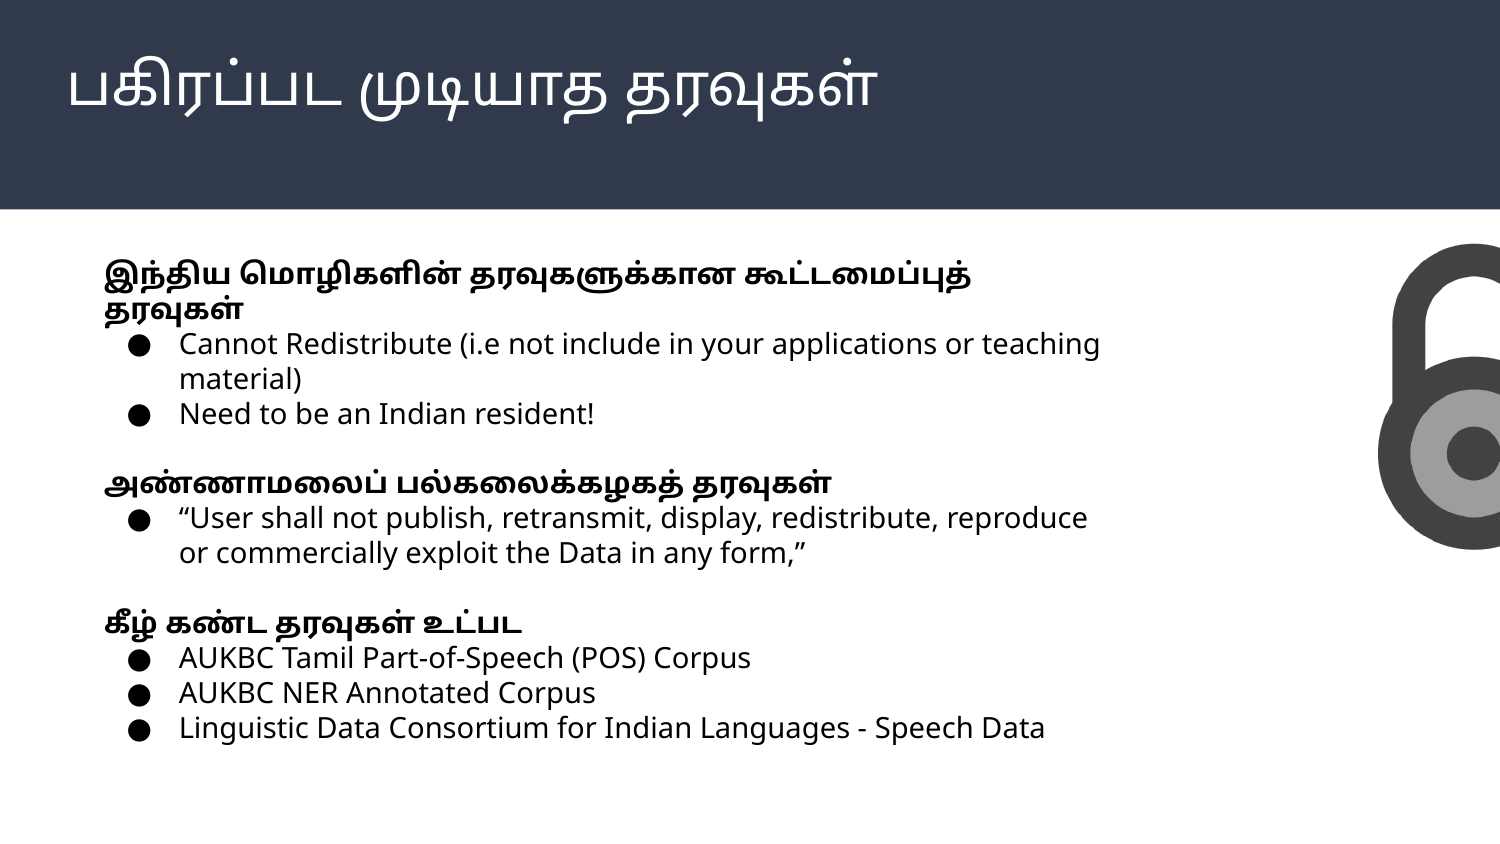

# பகிரப்பட முடியாத தரவுகள்
இந்திய மொழிகளின் தரவுகளுக்கான கூட்டமைப்புத் தரவுகள்
Cannot Redistribute (i.e not include in your applications or teaching material)
Need to be an Indian resident!
அண்ணாமலைப் பல்கலைக்கழகத் தரவுகள்
“User shall not publish, retransmit, display, redistribute, reproduce or commercially exploit the Data in any form,”
கீழ் கண்ட தரவுகள் உட்பட
AUKBC Tamil Part-of-Speech (POS) Corpus
AUKBC NER Annotated Corpus
Linguistic Data Consortium for Indian Languages - Speech Data